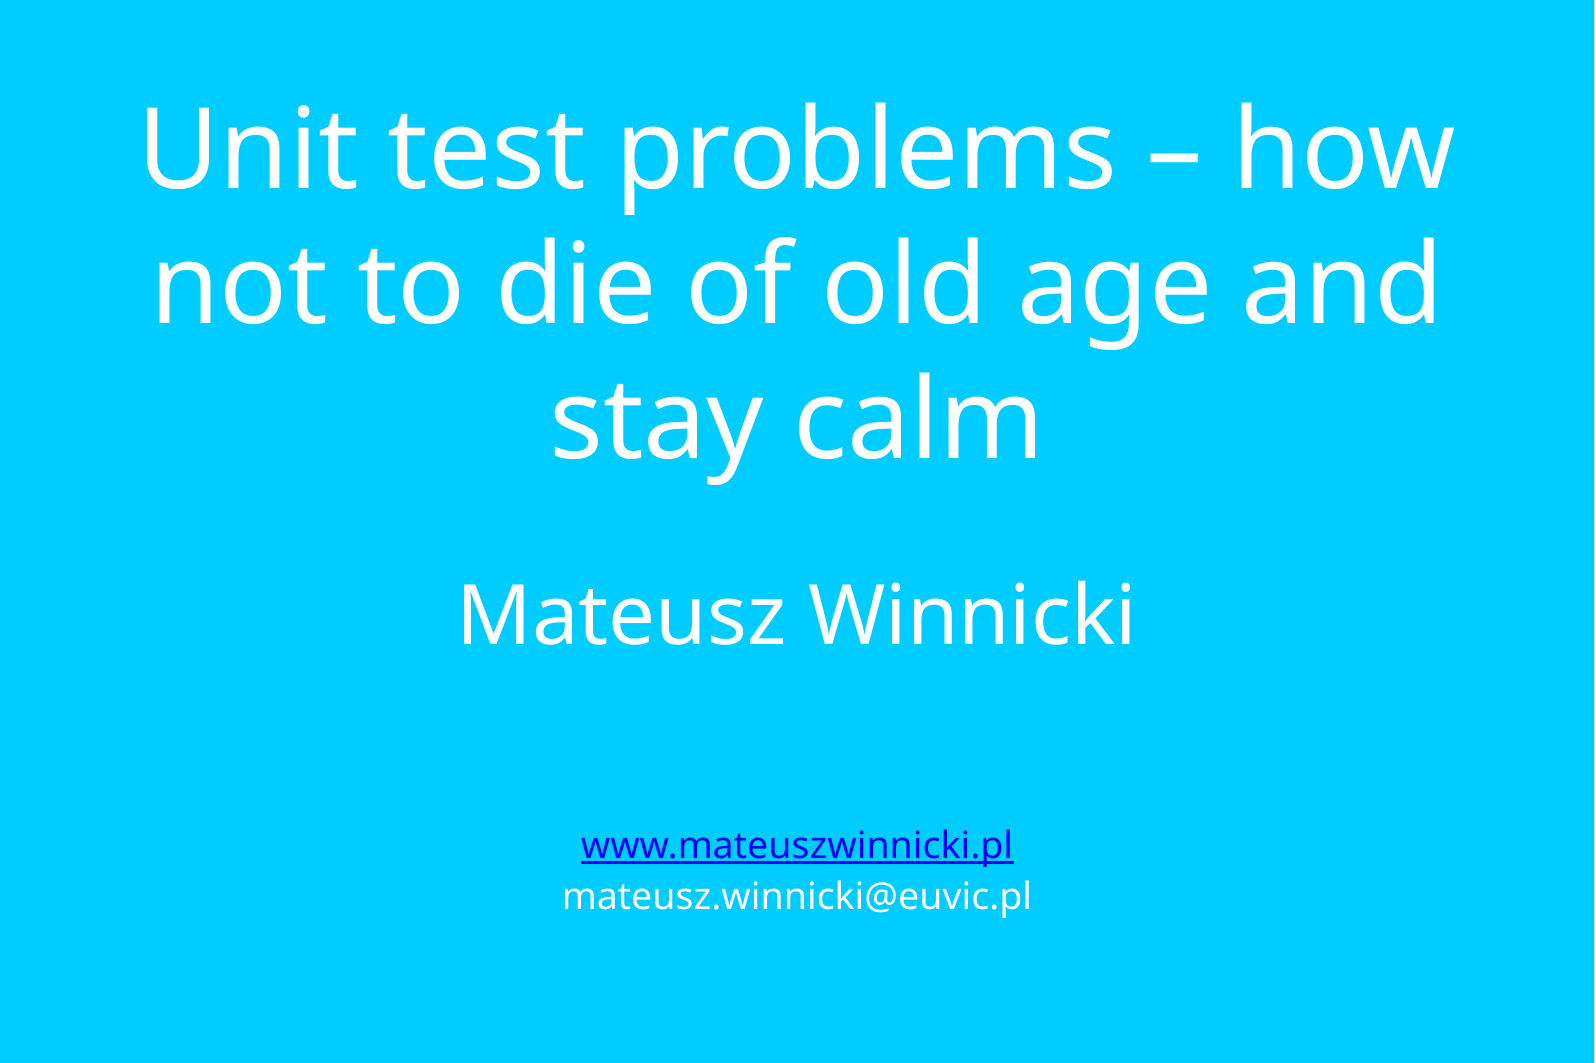

Unit test problems – how not to die of old age and stay calm
Mateusz Winnicki
www.mateuszwinnicki.pl
mateusz.winnicki@euvic.pl